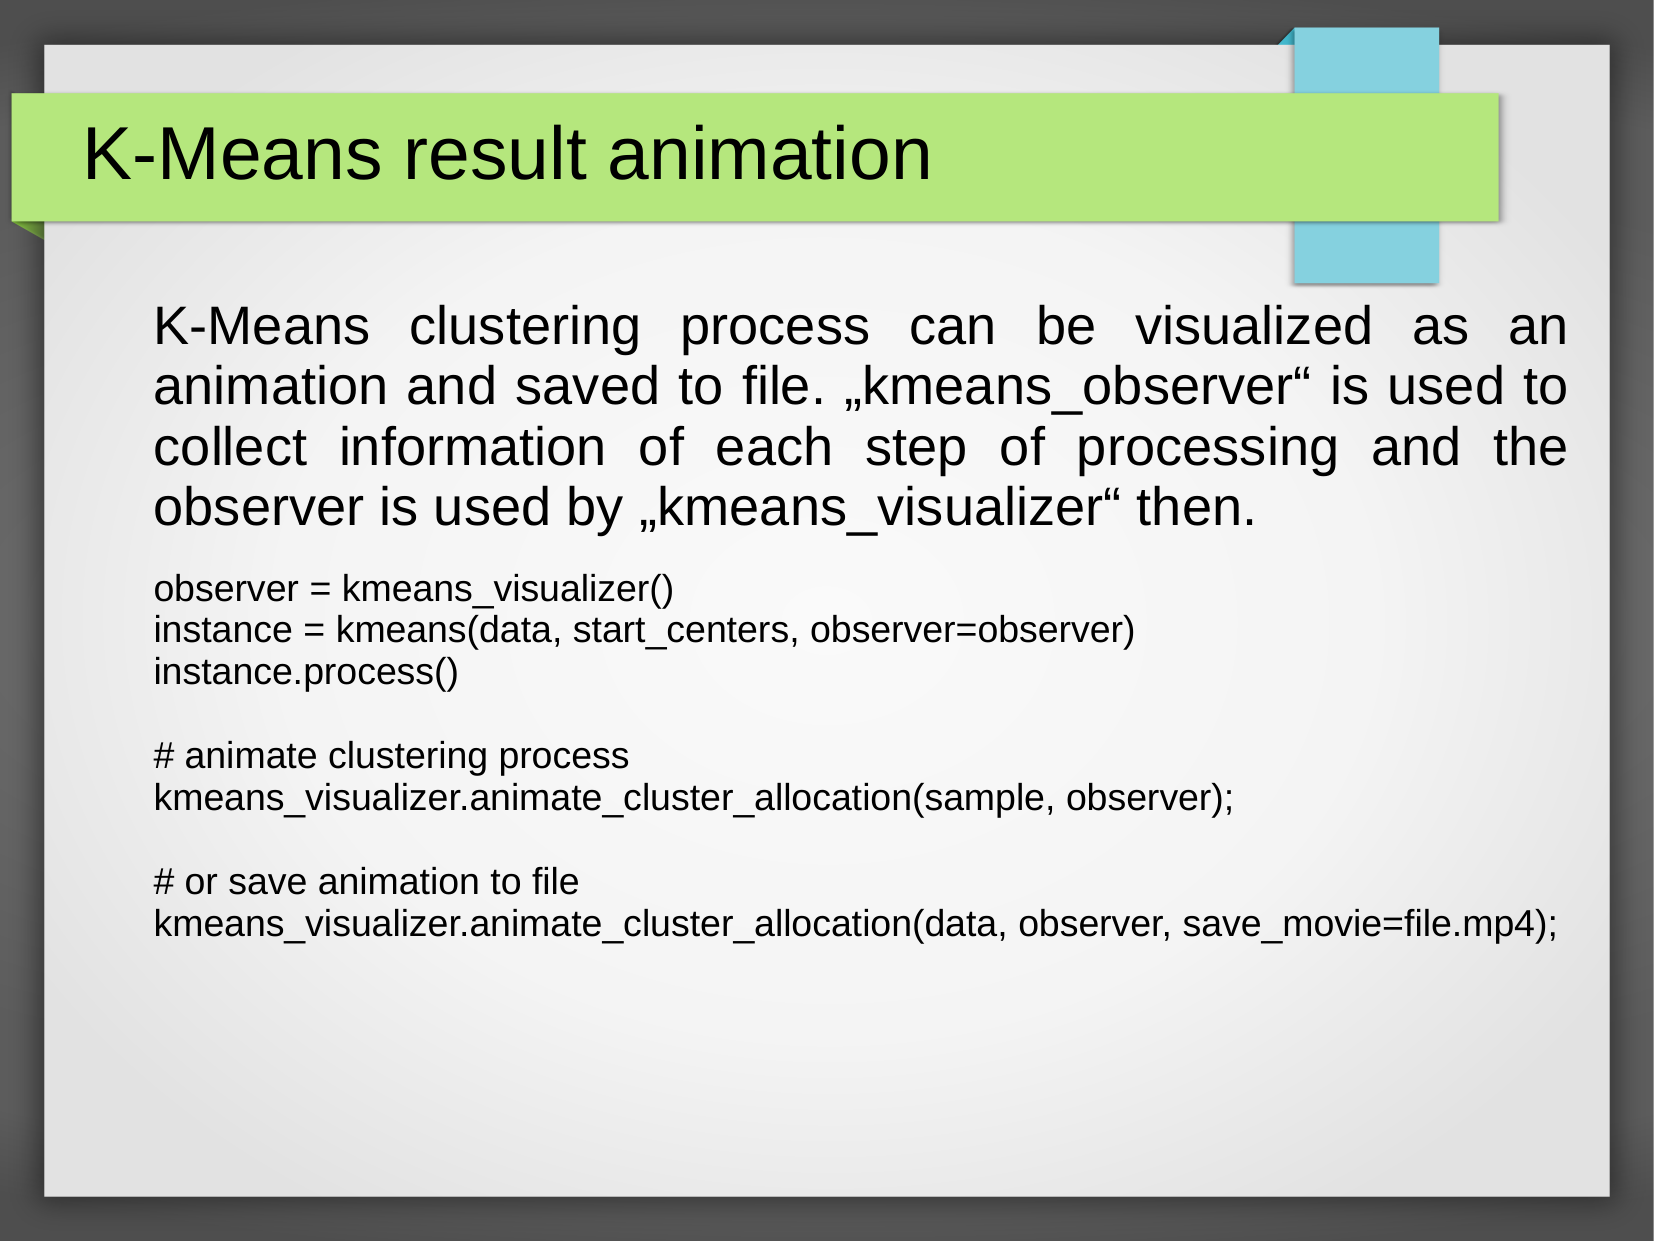

# K-Means result animation
K-Means clustering process can be visualized as an animation and saved to file. „kmeans_observer“ is used to collect information of each step of processing and the observer is used by „kmeans_visualizer“ then.
observer = kmeans_visualizer()
instance = kmeans(data, start_centers, observer=observer)
instance.process()
# animate clustering process
kmeans_visualizer.animate_cluster_allocation(sample, observer);
# or save animation to file
kmeans_visualizer.animate_cluster_allocation(data, observer, save_movie=file.mp4);